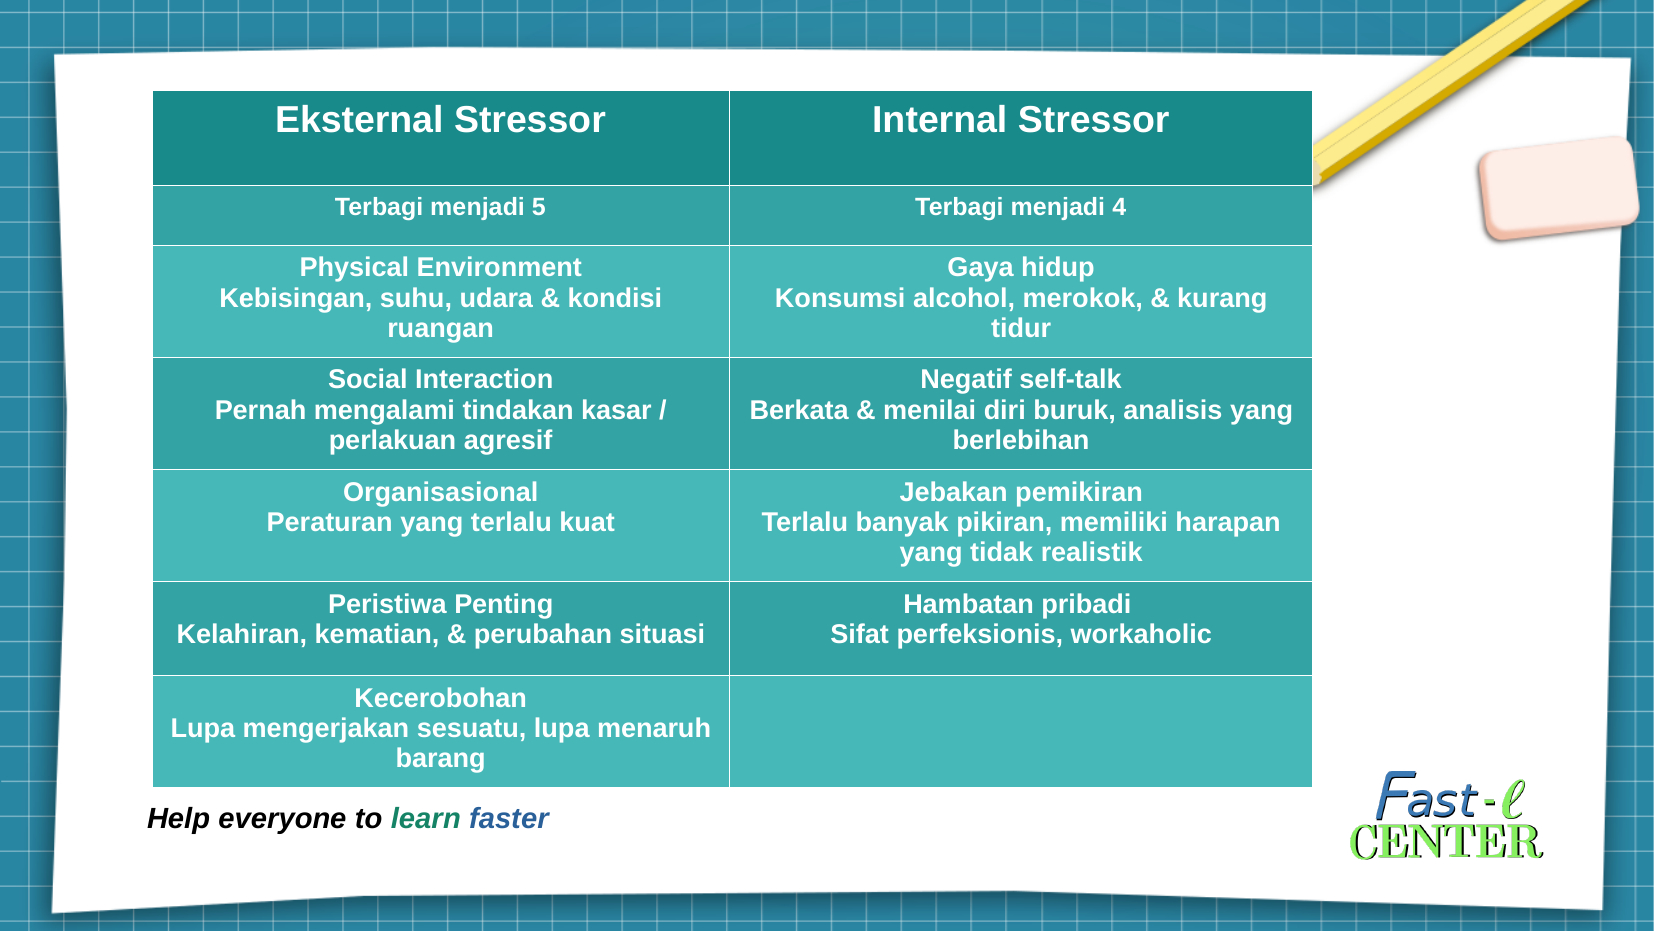

| Eksternal Stressor | Internal Stressor |
| --- | --- |
| Terbagi menjadi 5 | Terbagi menjadi 4 |
| Physical Environment Kebisingan, suhu, udara & kondisi ruangan | Gaya hidup Konsumsi alcohol, merokok, & kurang tidur |
| Social Interaction Pernah mengalami tindakan kasar / perlakuan agresif | Negatif self-talk Berkata & menilai diri buruk, analisis yang berlebihan |
| Organisasional Peraturan yang terlalu kuat | Jebakan pemikiran Terlalu banyak pikiran, memiliki harapan yang tidak realistik |
| Peristiwa Penting Kelahiran, kematian, & perubahan situasi | Hambatan pribadi Sifat perfeksionis, workaholic |
| Kecerobohan Lupa mengerjakan sesuatu, lupa menaruh barang | |
Help everyone to learn faster